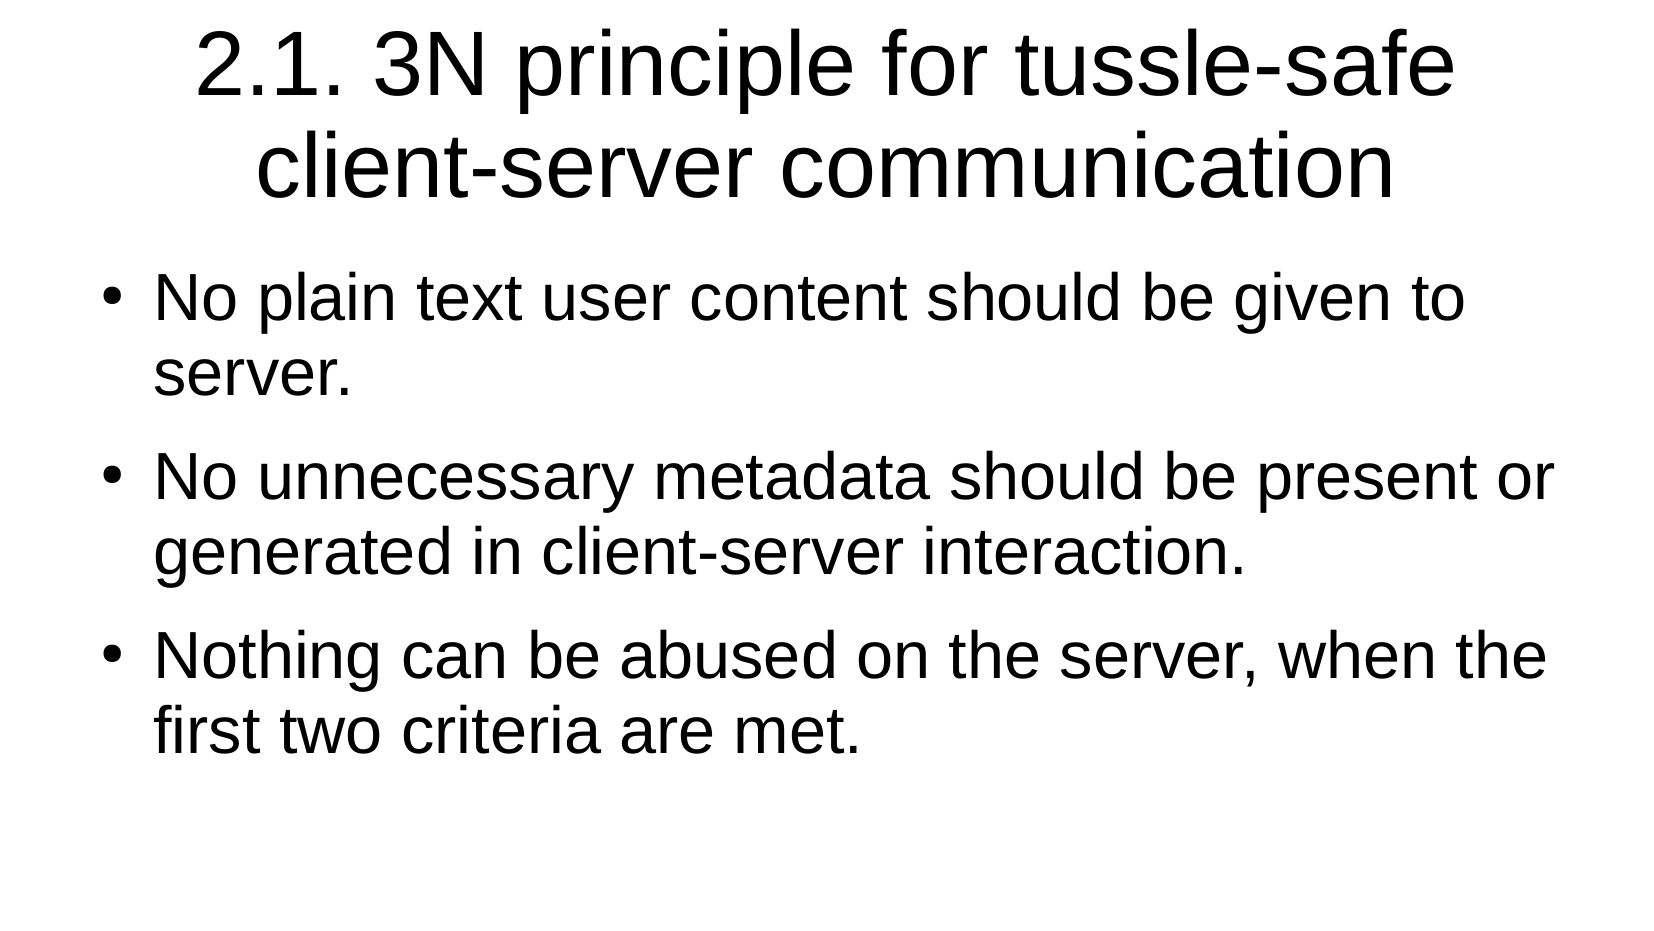

# 2.1. 3N principle for tussle-safe client-server communication
No plain text user content should be given to server.
No unnecessary metadata should be present or generated in client-server interaction.
Nothing can be abused on the server, when the first two criteria are met.